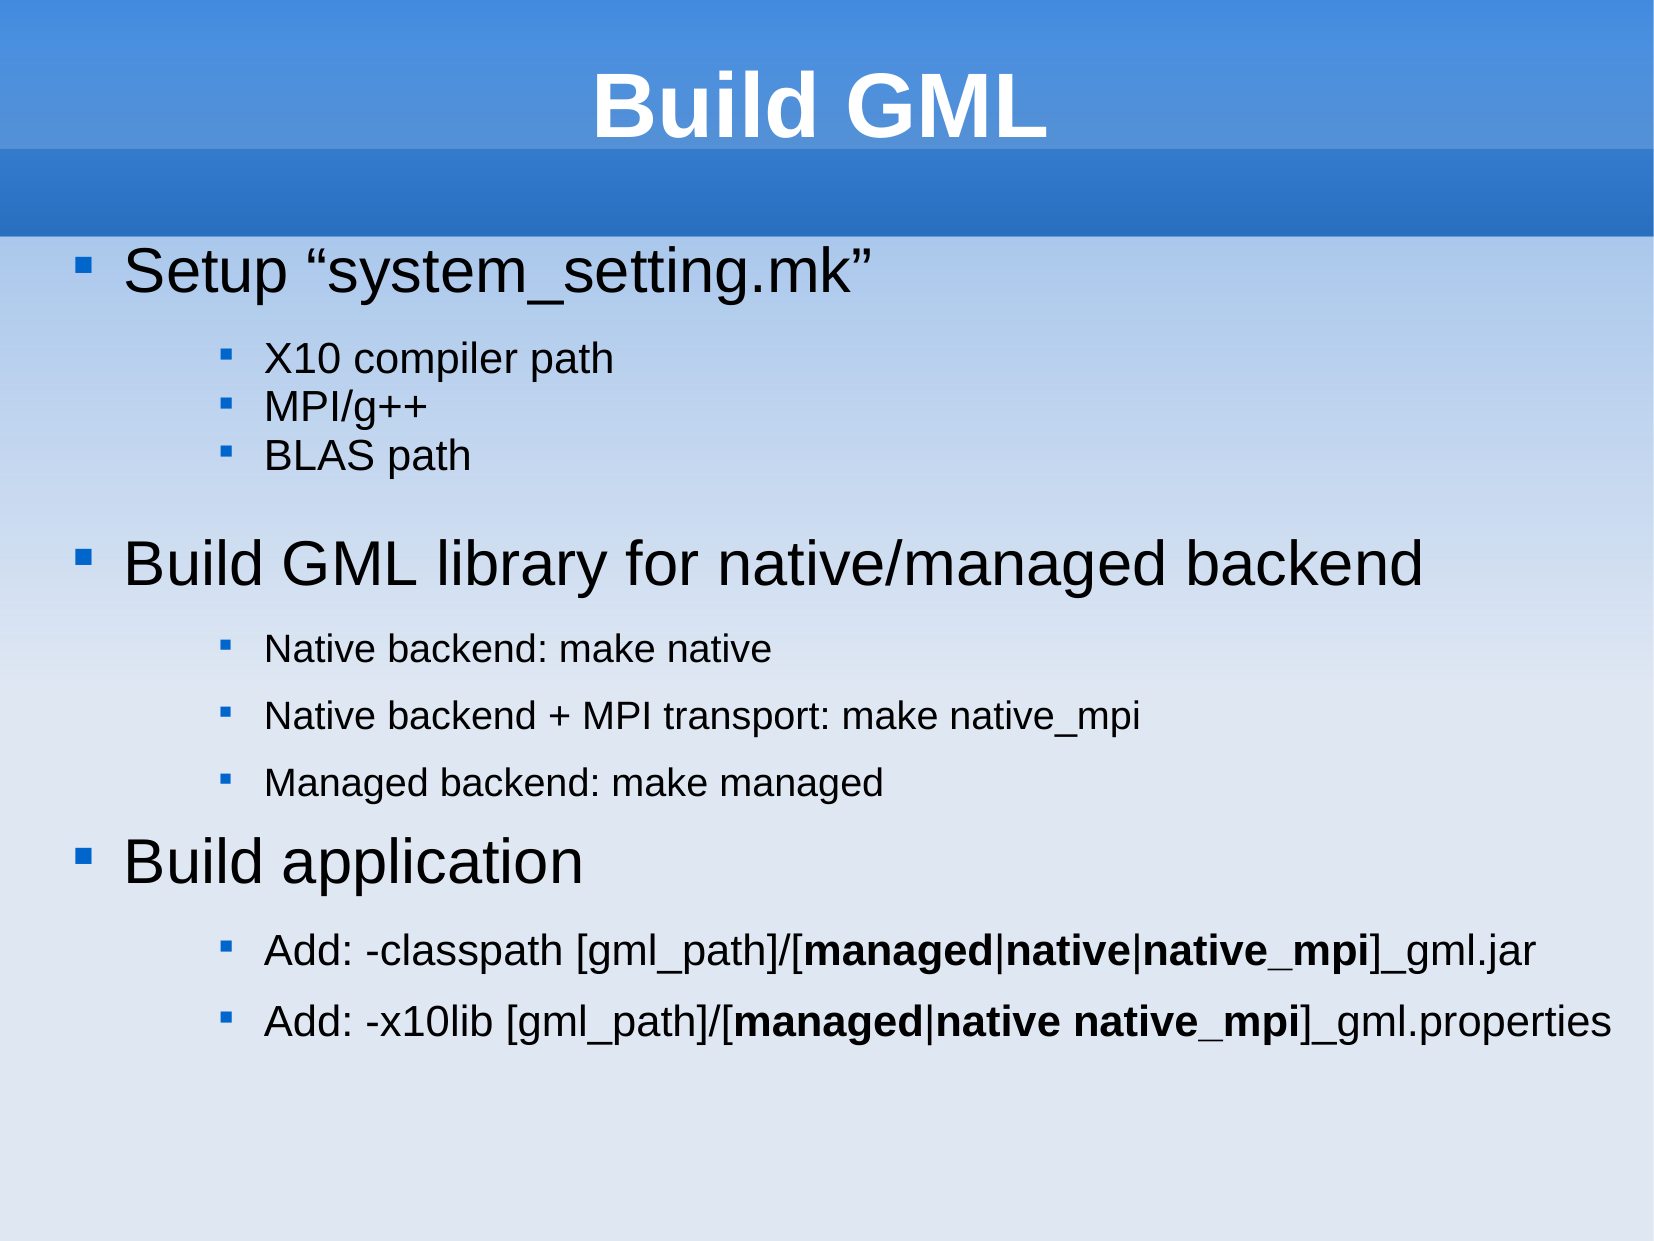

# Build GML
Setup “system_setting.mk”
X10 compiler path
MPI/g++
BLAS path
Build GML library for native/managed backend
Native backend: make native
Native backend + MPI transport: make native_mpi
Managed backend: make managed
Build application
Add: -classpath [gml_path]/[managed|native|native_mpi]_gml.jar
Add: -x10lib [gml_path]/[managed|native native_mpi]_gml.properties